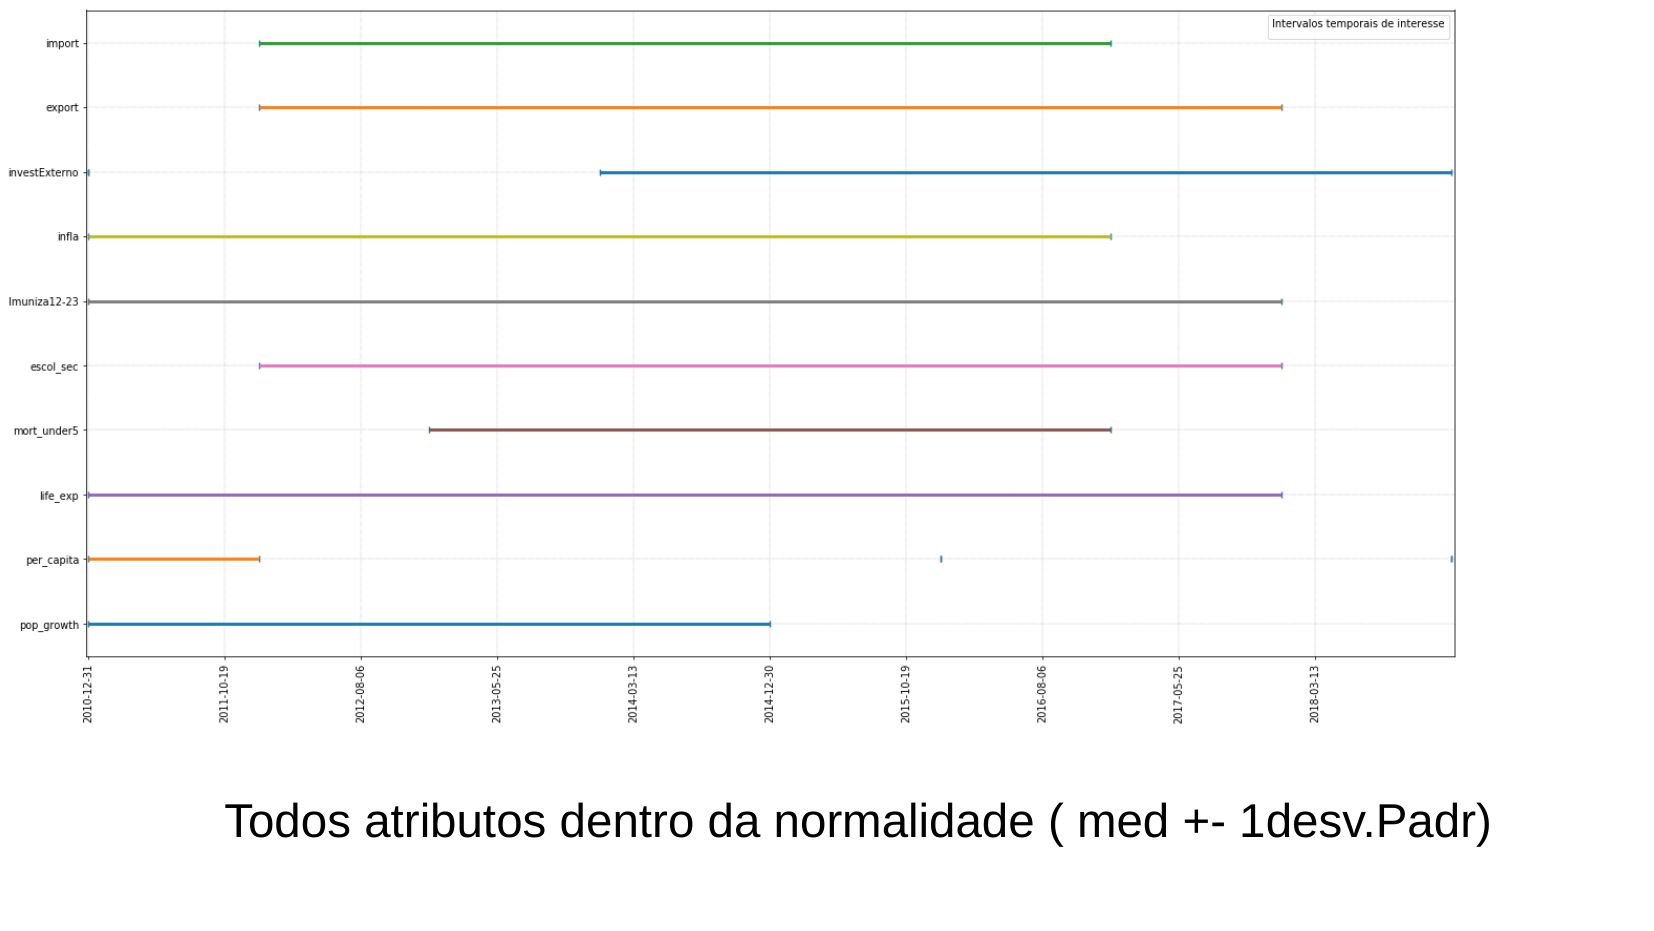

# a
Todos atributos dentro da normalidade ( med +- 1desv.Padr)